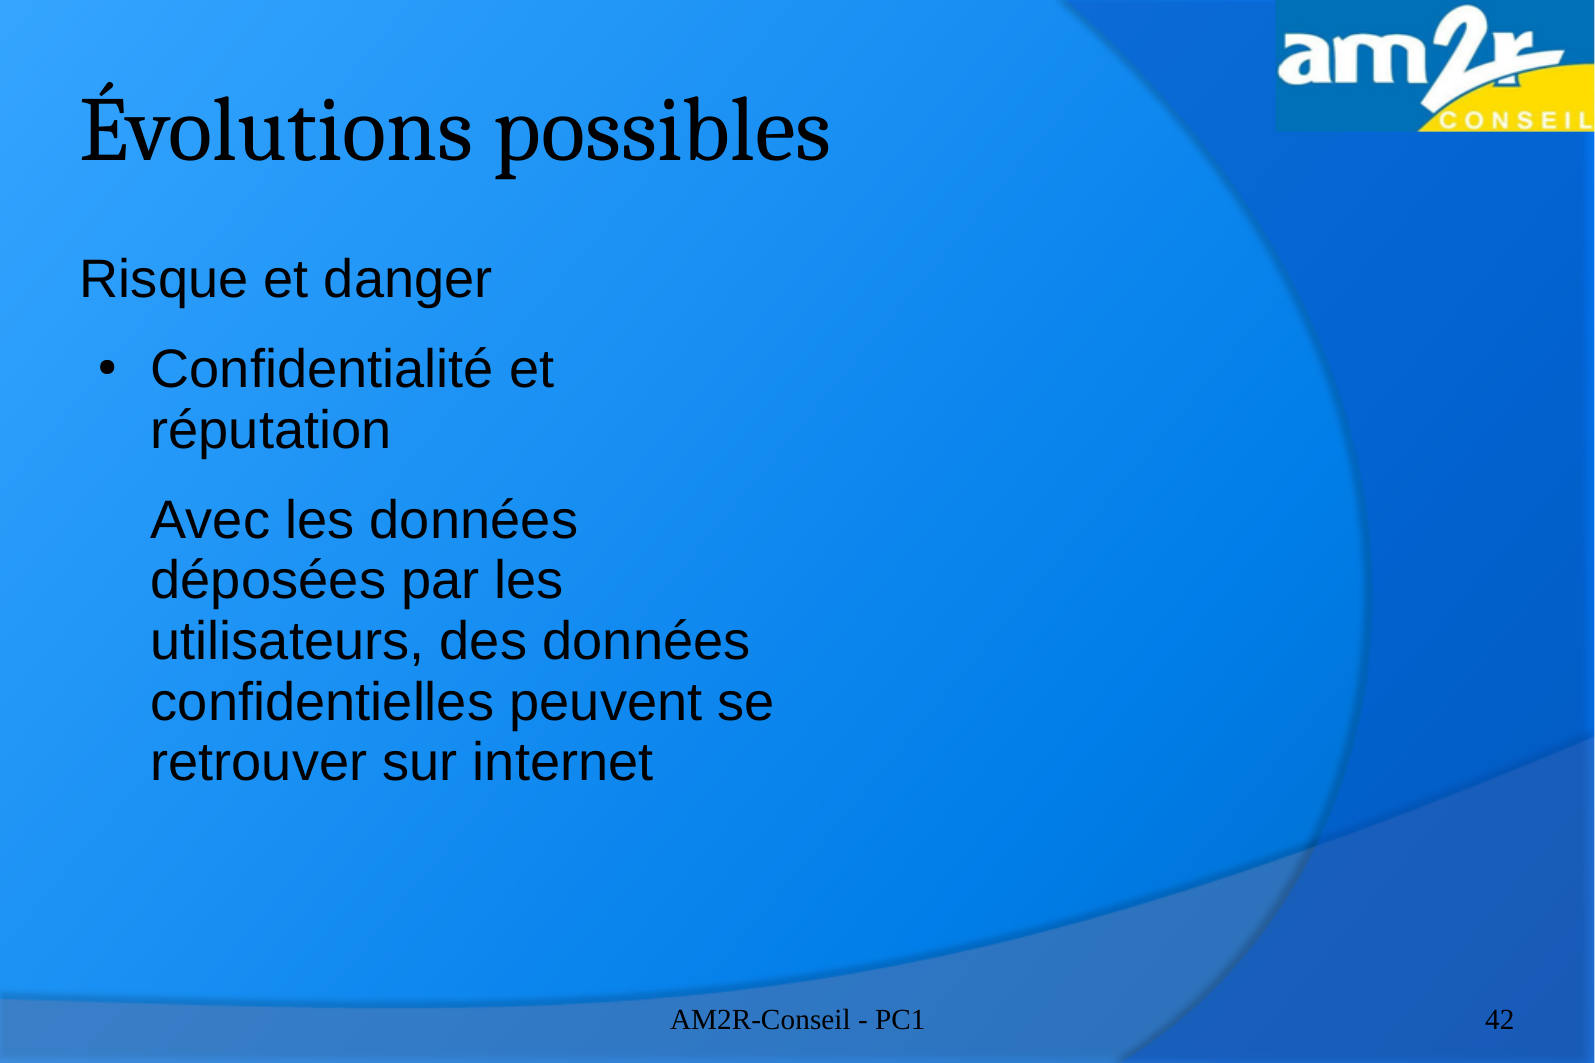

# Évolutions possibles
Risque et danger
Confidentialité et réputation
Avec les données déposées par les utilisateurs, des données confidentielles peuvent se retrouver sur internet
AM2R-Conseil - PC1
42